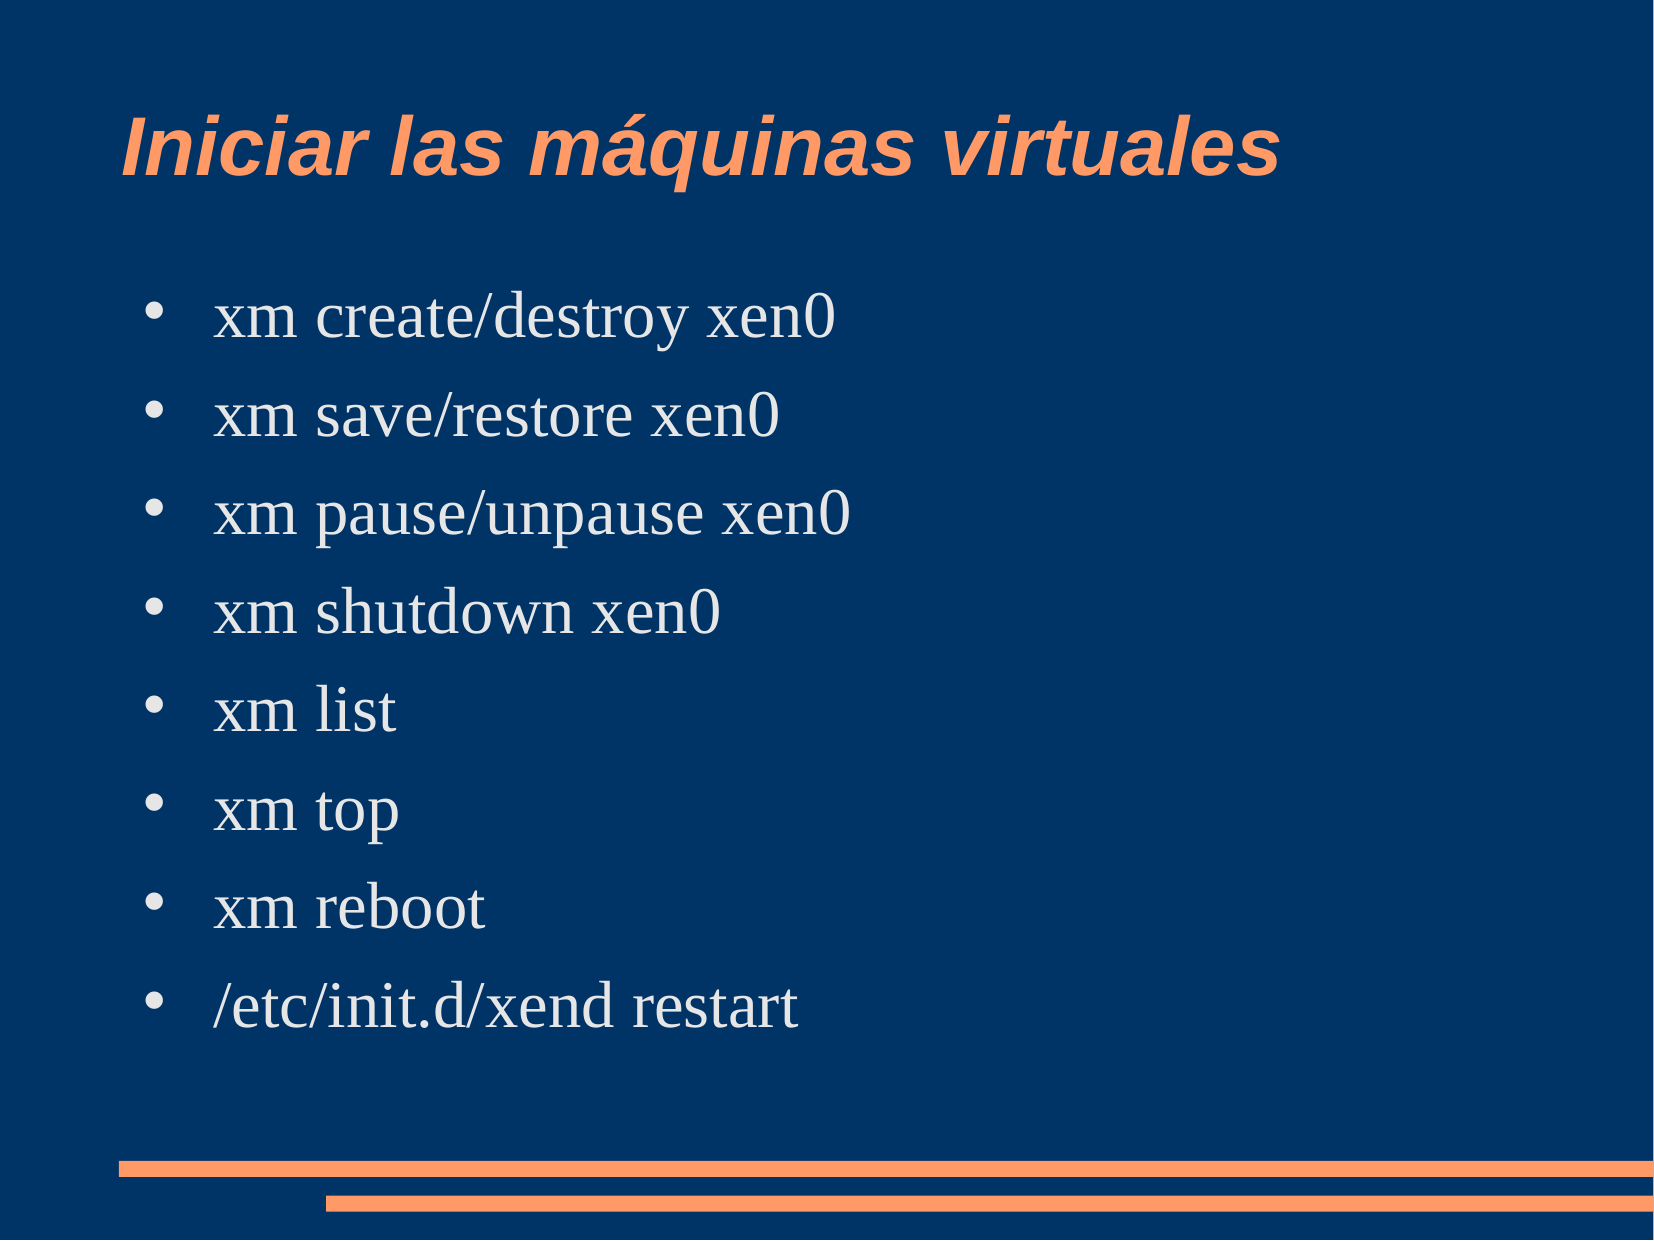

# Iniciar las máquinas virtuales
 xm create/destroy xen0
 xm save/restore xen0
 xm pause/unpause xen0
 xm shutdown xen0
 xm list
 xm top
 xm reboot
 /etc/init.d/xend restart